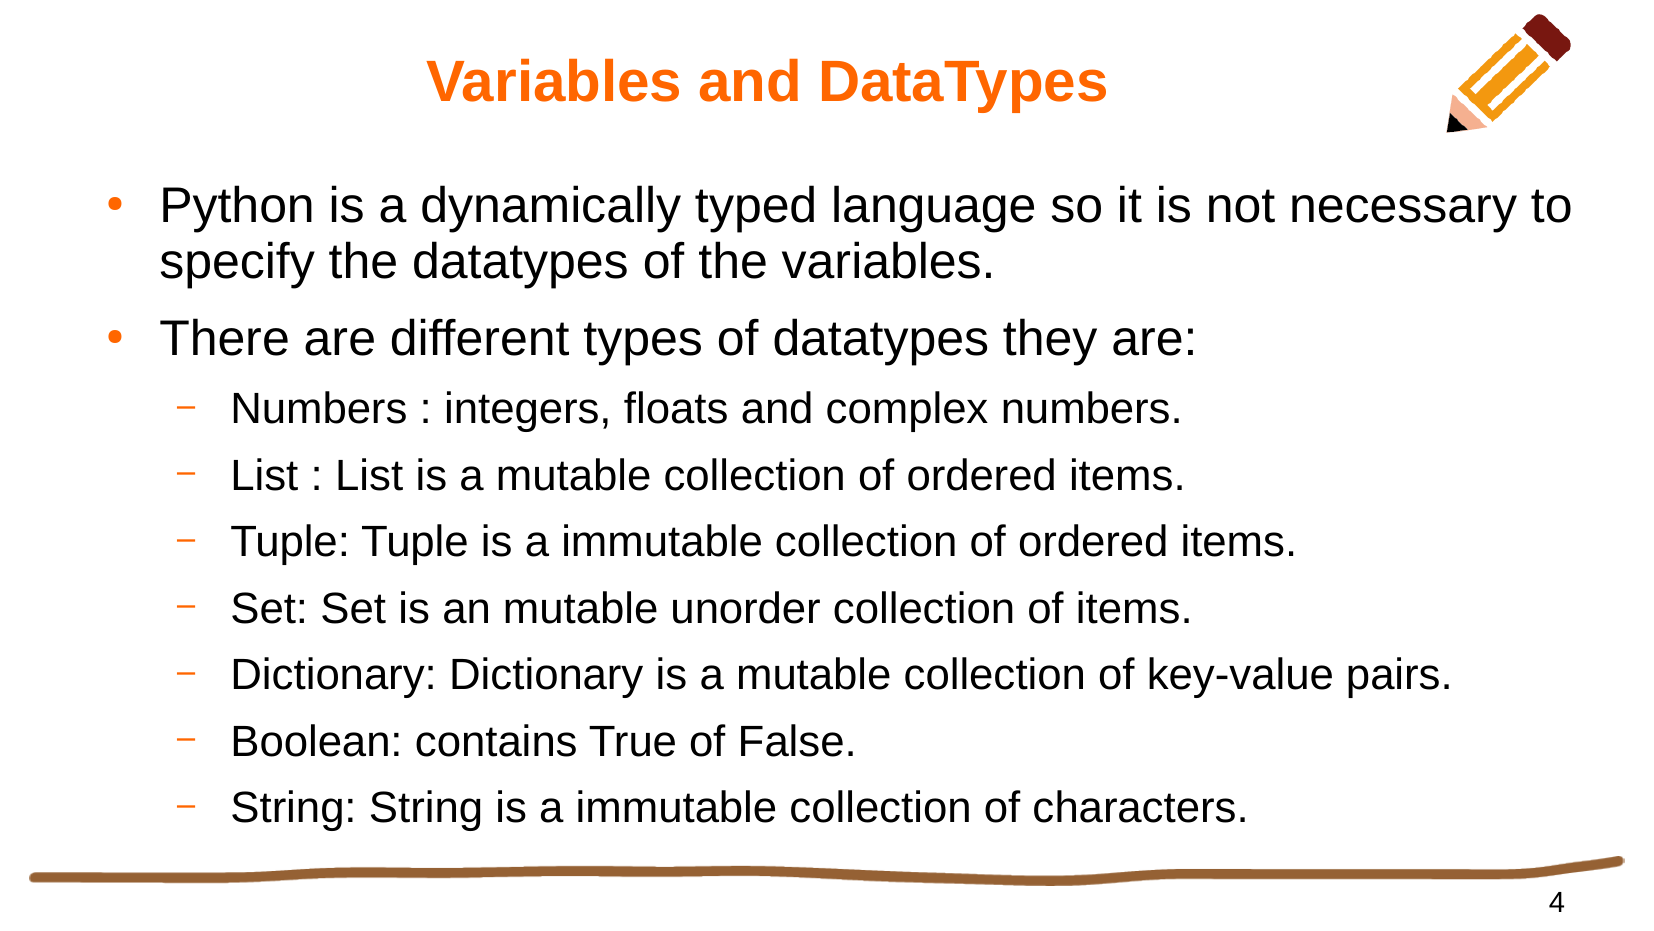

# Variables and DataTypes
Python is a dynamically typed language so it is not necessary to specify the datatypes of the variables.
There are different types of datatypes they are:
Numbers : integers, floats and complex numbers.
List : List is a mutable collection of ordered items.
Tuple: Tuple is a immutable collection of ordered items.
Set: Set is an mutable unorder collection of items.
Dictionary: Dictionary is a mutable collection of key-value pairs.
Boolean: contains True of False.
String: String is a immutable collection of characters.
4